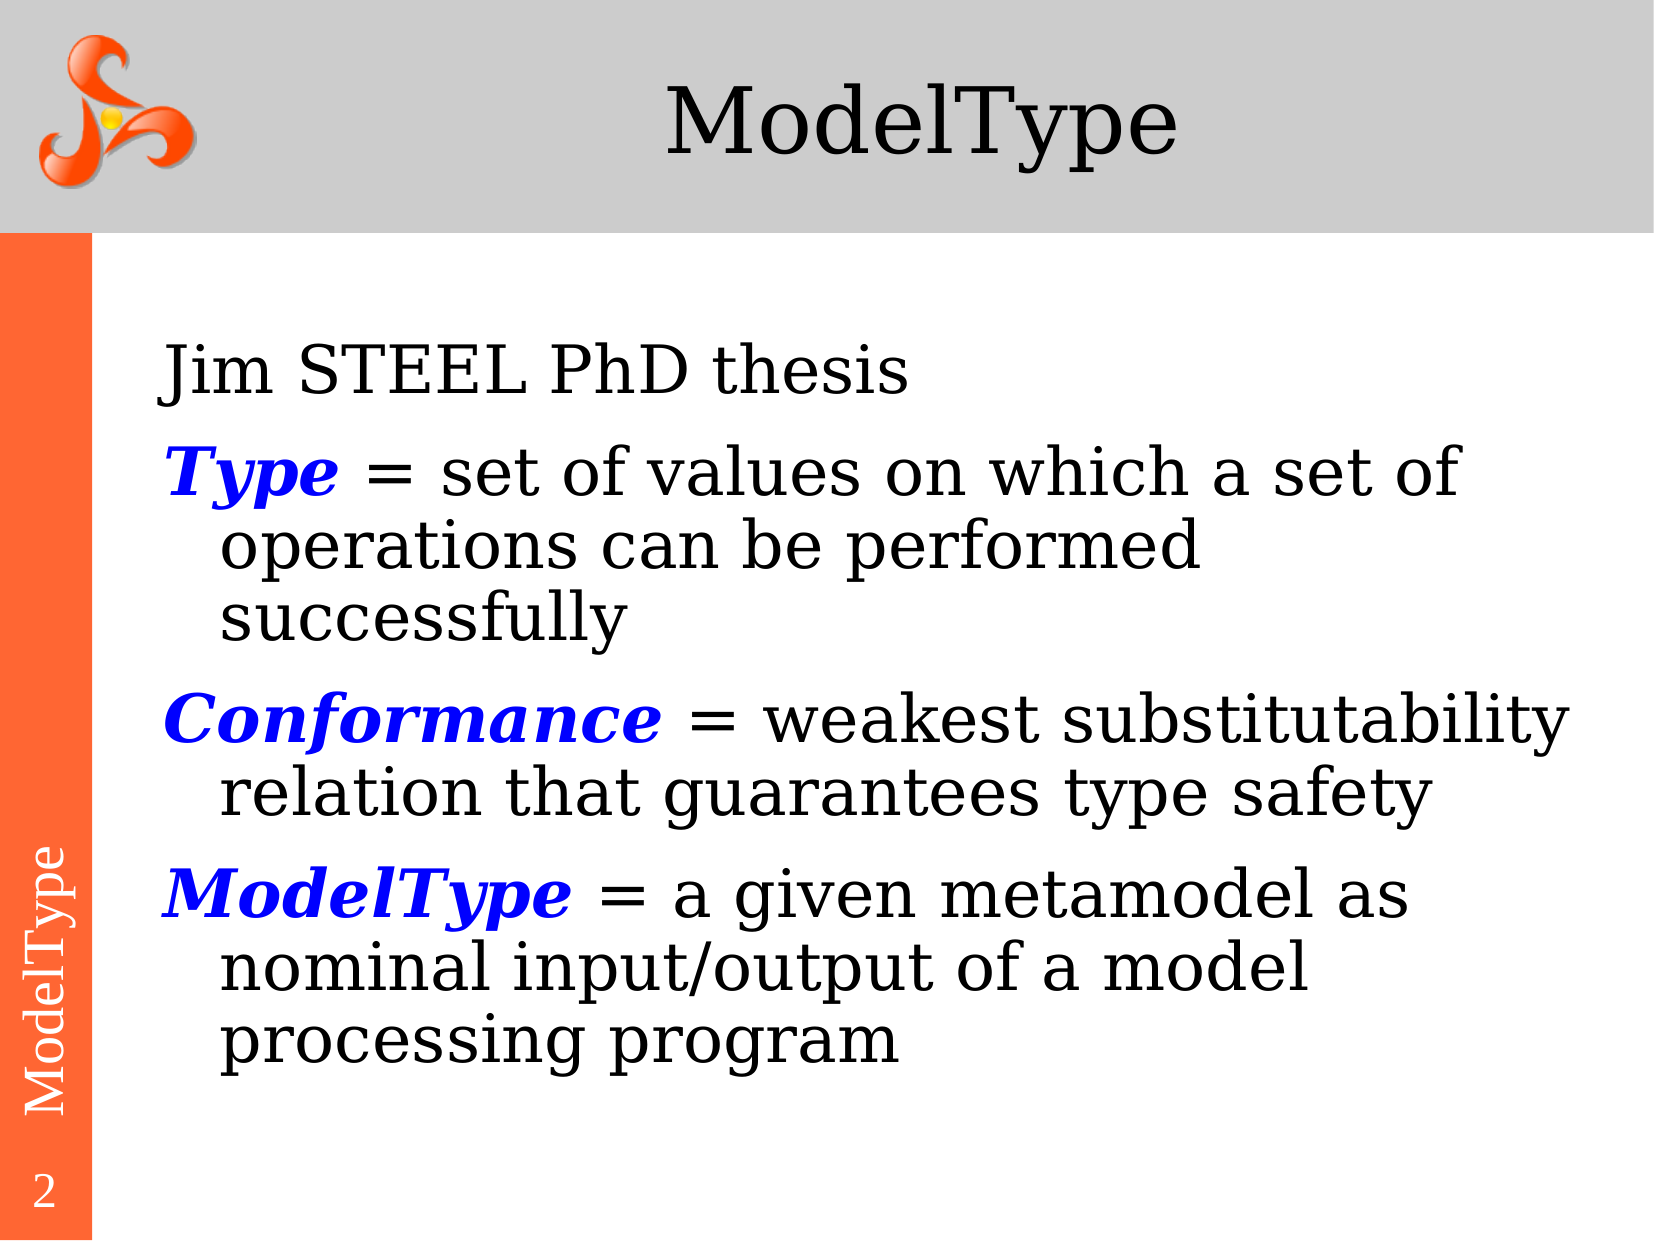

# ModelType
Jim STEEL PhD thesis
Type = set of values on which a set of operations can be performed successfully
Conformance = weakest substitutability relation that guarantees type safety
ModelType = a given metamodel as nominal input/output of a model processing program
ModelType